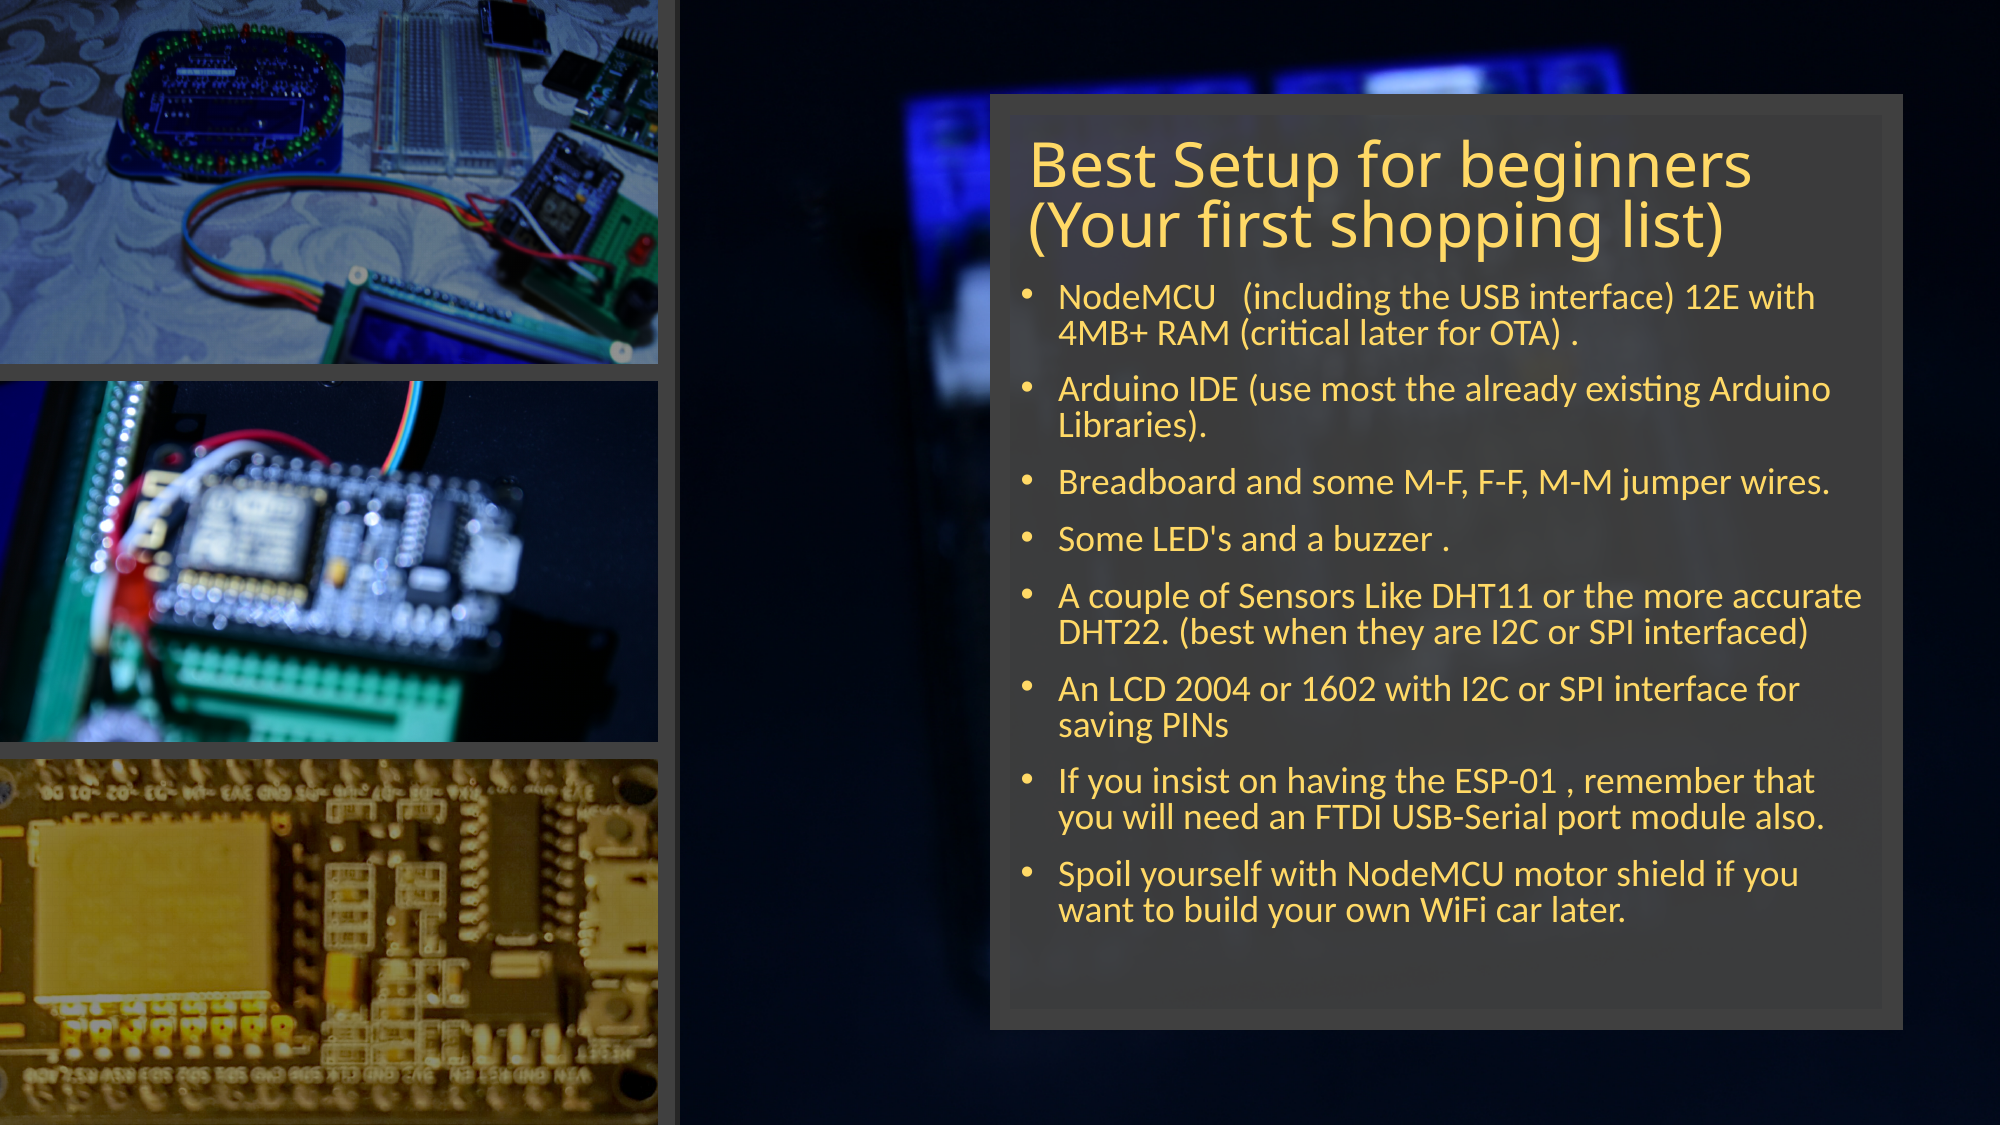

# Best Setup for beginners (Your first shopping list)
NodeMCU (including the USB interface) 12E with 4MB+ RAM (critical later for OTA) .
Arduino IDE (use most the already existing Arduino Libraries).
Breadboard and some M-F, F-F, M-M jumper wires.
Some LED's and a buzzer .
A couple of Sensors Like DHT11 or the more accurate DHT22. (best when they are I2C or SPI interfaced)
An LCD 2004 or 1602 with I2C or SPI interface for saving PINs
If you insist on having the ESP-01 , remember that you will need an FTDI USB-Serial port module also.
Spoil yourself with NodeMCU motor shield if you want to build your own WiFi car later.